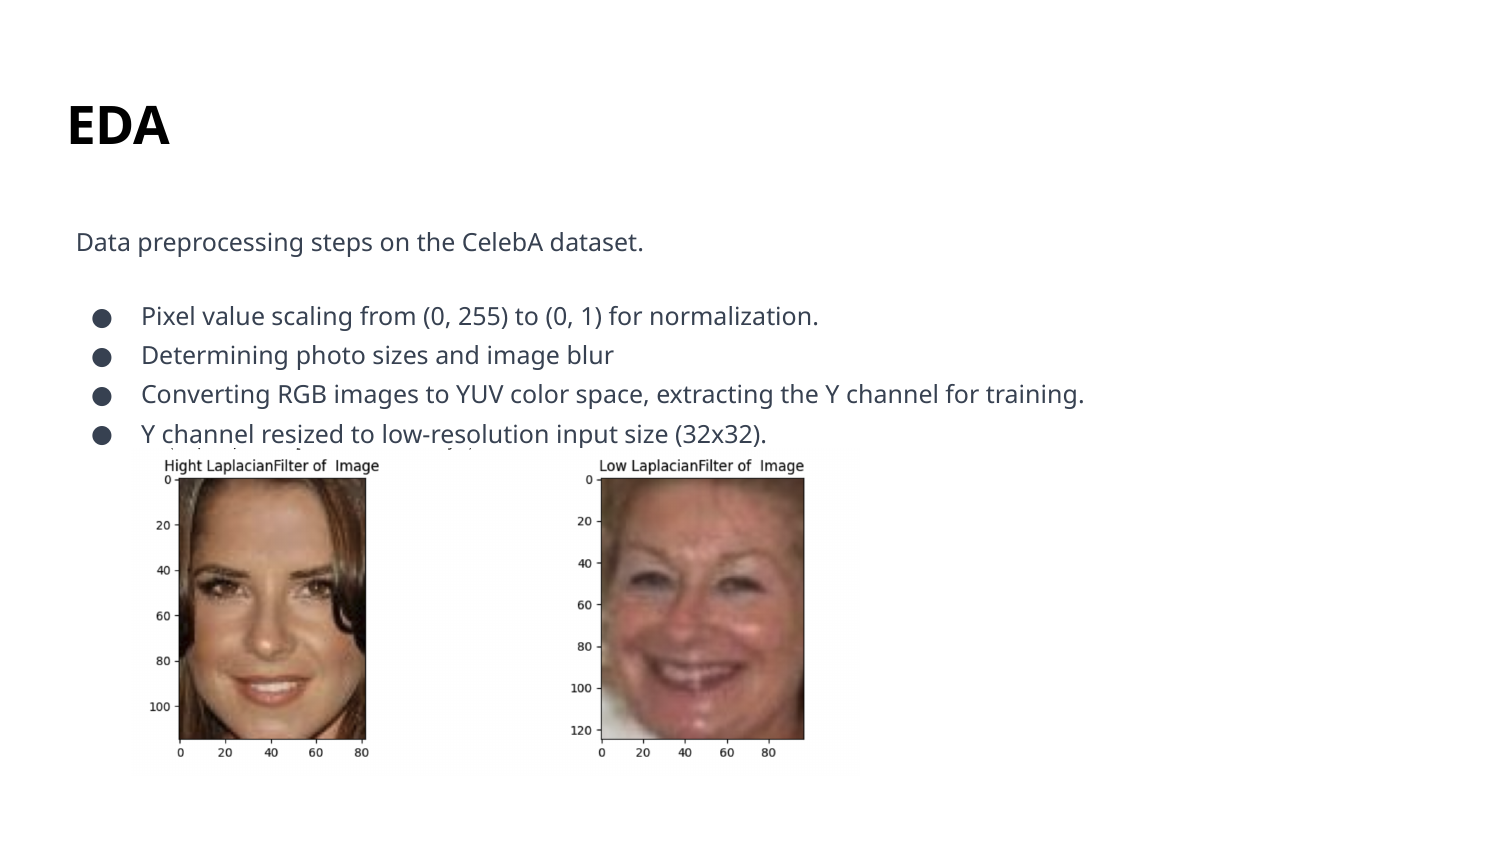

# EDA
 Data preprocessing steps on the CelebA dataset.
Pixel value scaling from (0, 255) to (0, 1) for normalization.
Determining photo sizes and image blur
Converting RGB images to YUV color space, extracting the Y channel for training.
Y channel resized to low-resolution input size (32x32).